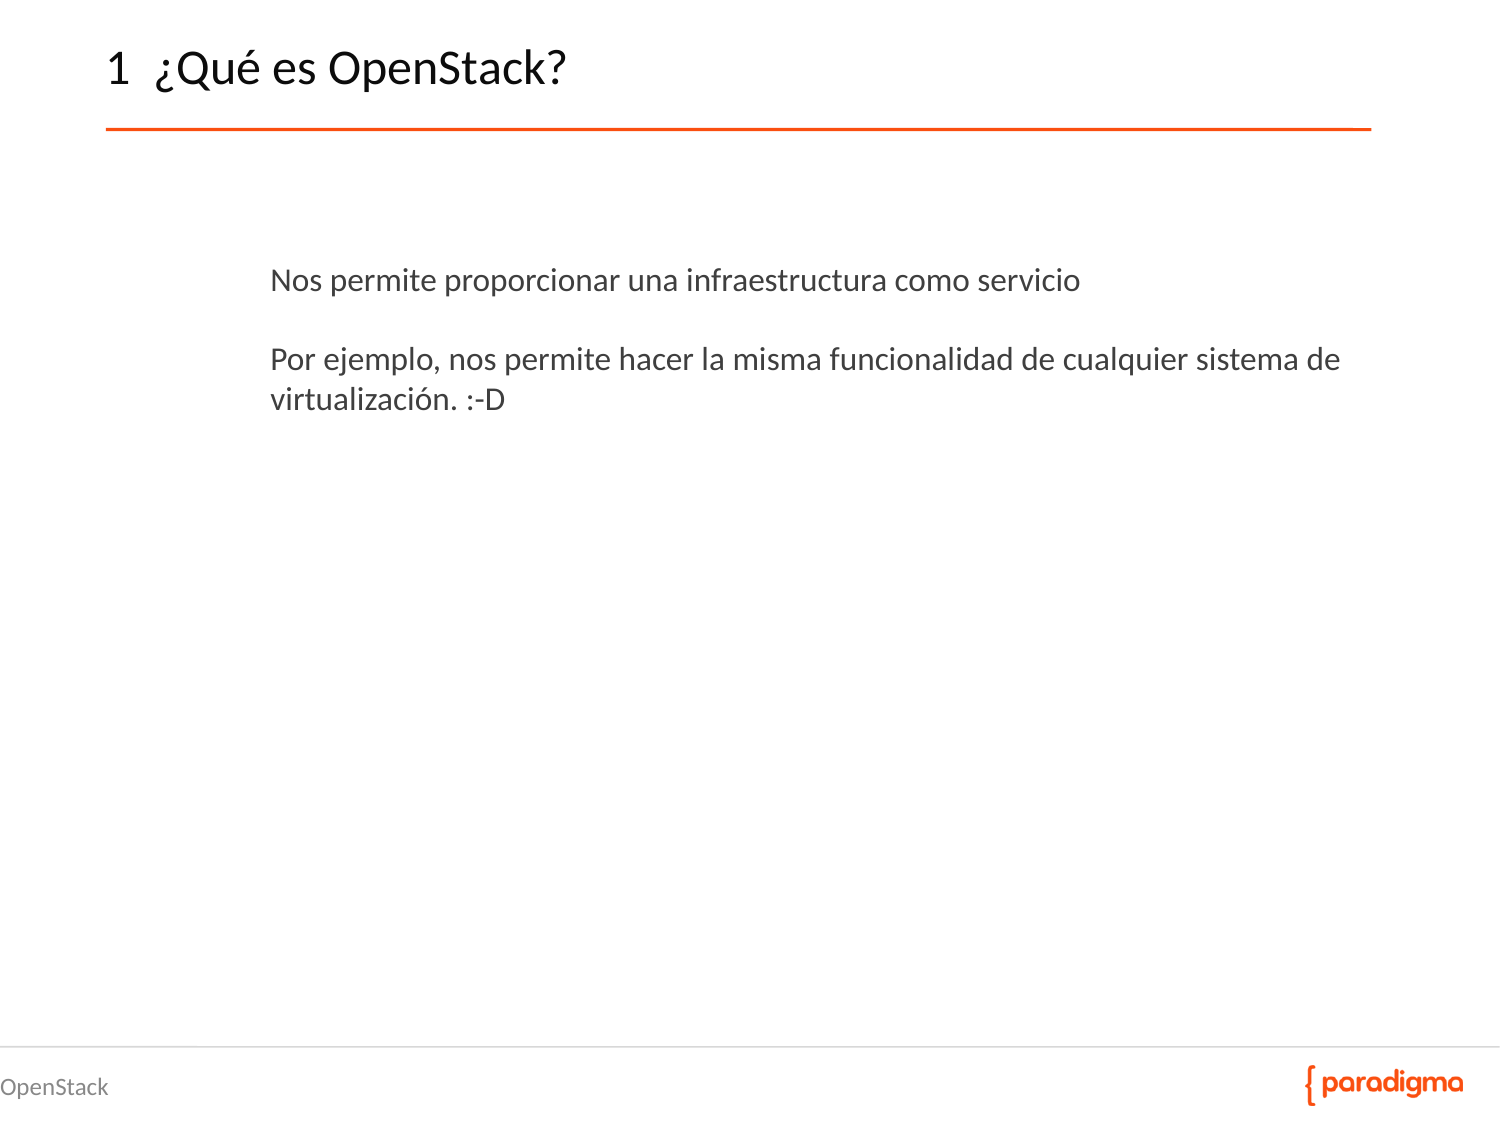

1 ¿Qué es OpenStack?
Nos permite proporcionar una infraestructura como servicio
Por ejemplo, nos permite hacer la misma funcionalidad de cualquier sistema de virtualización. :-D
Aquí hay dos saltos de línea para separar bloques de texto. Así te leerán mejor y podrán comprender la información estructurada que les presentas
OpenStack